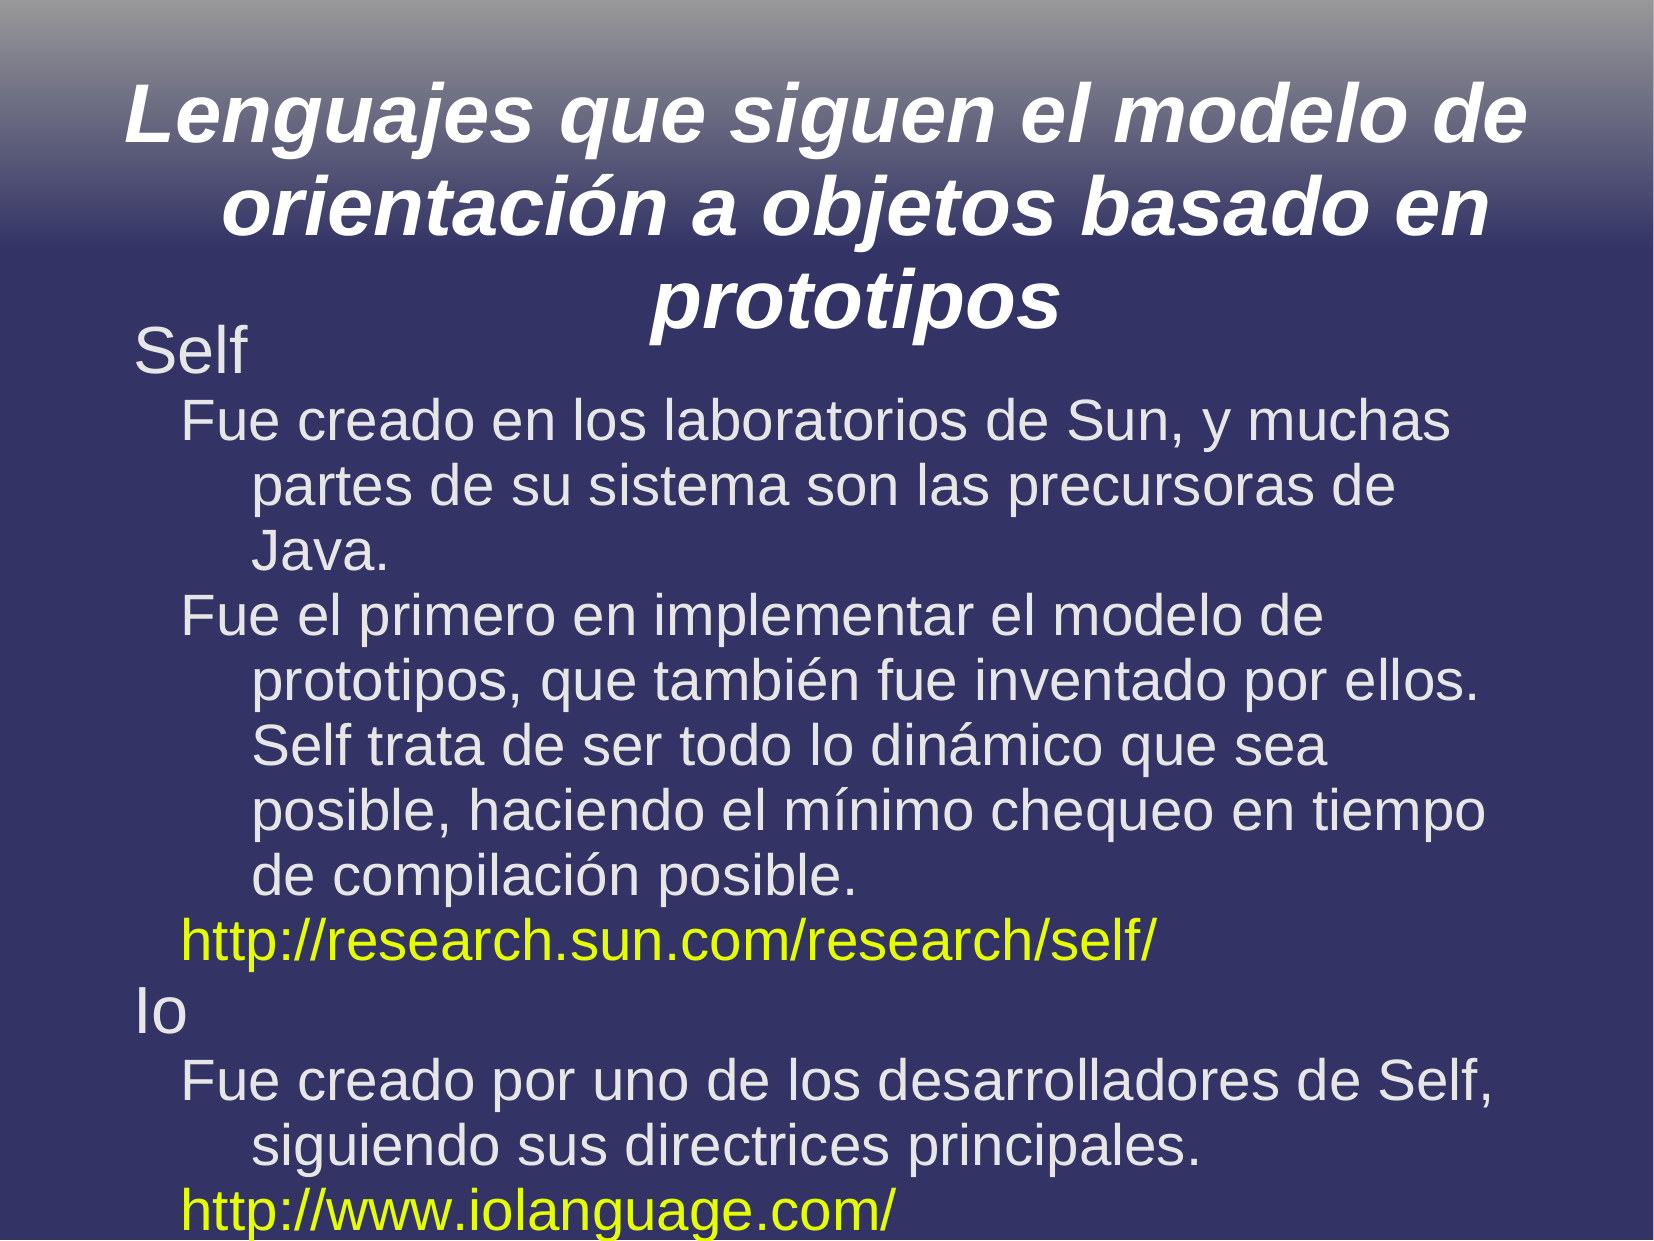

# Lenguajes que siguen el modelo de orientación a objetos basado en prototipos
Self
Fue creado en los laboratorios de Sun, y muchas partes de su sistema son las precursoras de Java.
Fue el primero en implementar el modelo de prototipos, que también fue inventado por ellos. Self trata de ser todo lo dinámico que sea posible, haciendo el mínimo chequeo en tiempo de compilación posible.
http://research.sun.com/research/self/
Io
Fue creado por uno de los desarrolladores de Self, siguiendo sus directrices principales.
http://www.iolanguage.com/